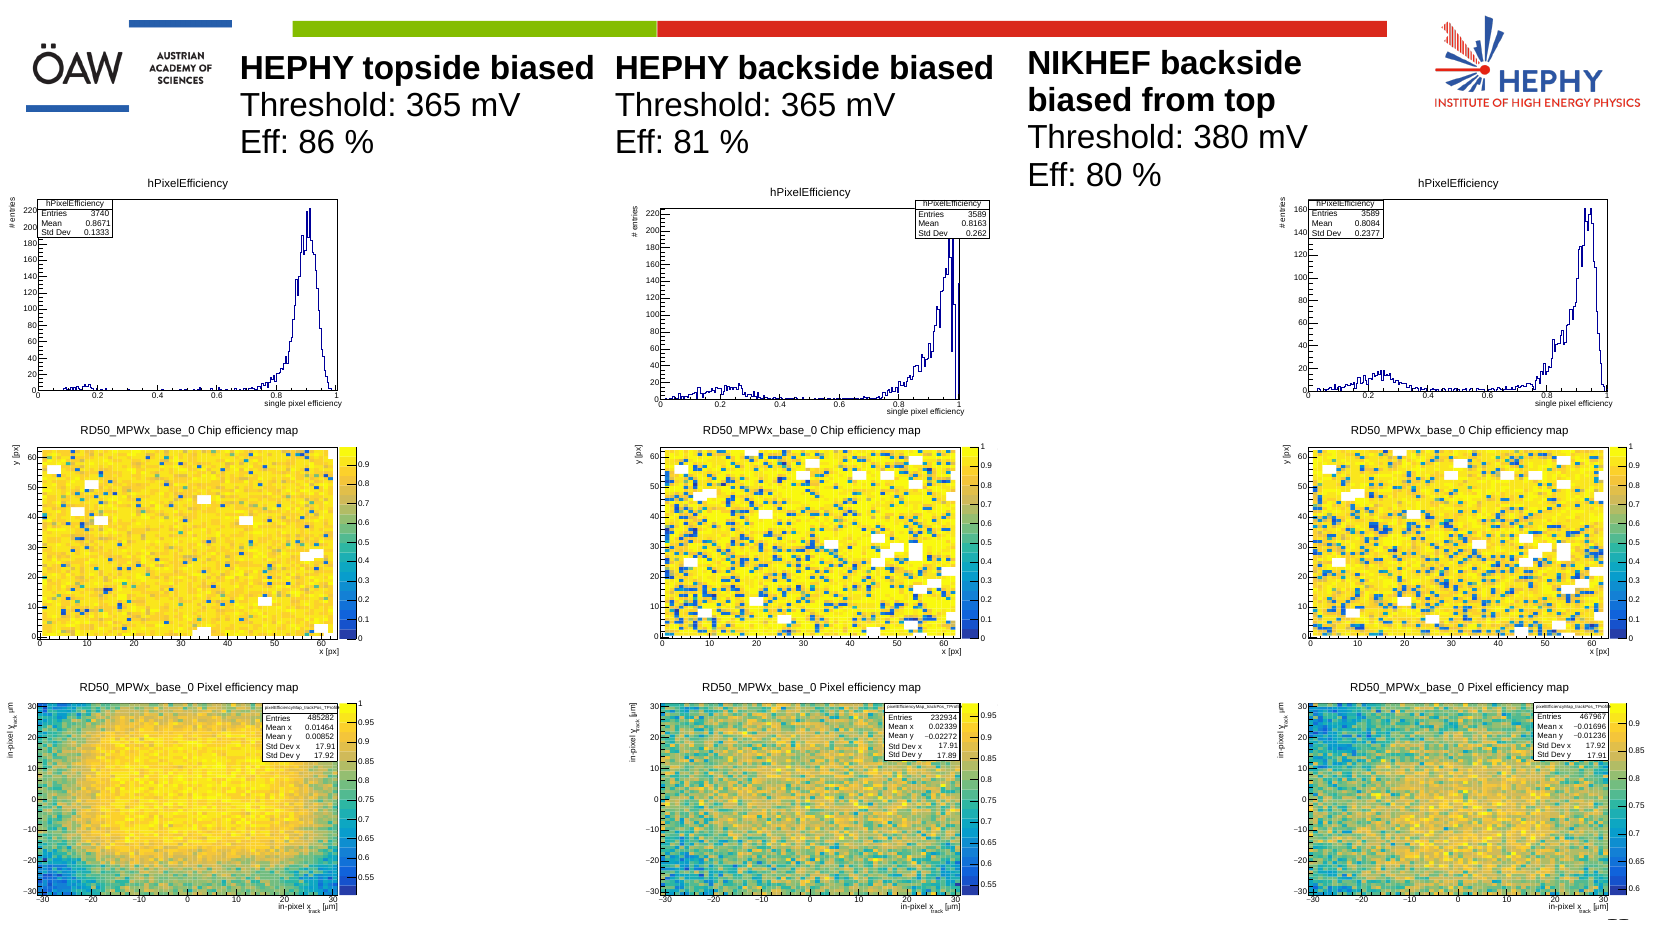

NIKHEF backside biased from top
Threshold: 380 mV
Eff: 80 %
HEPHY topside biased
Threshold: 365 mV
Eff: 86 %
HEPHY backside biased
Threshold: 365 mV
Eff: 81 %